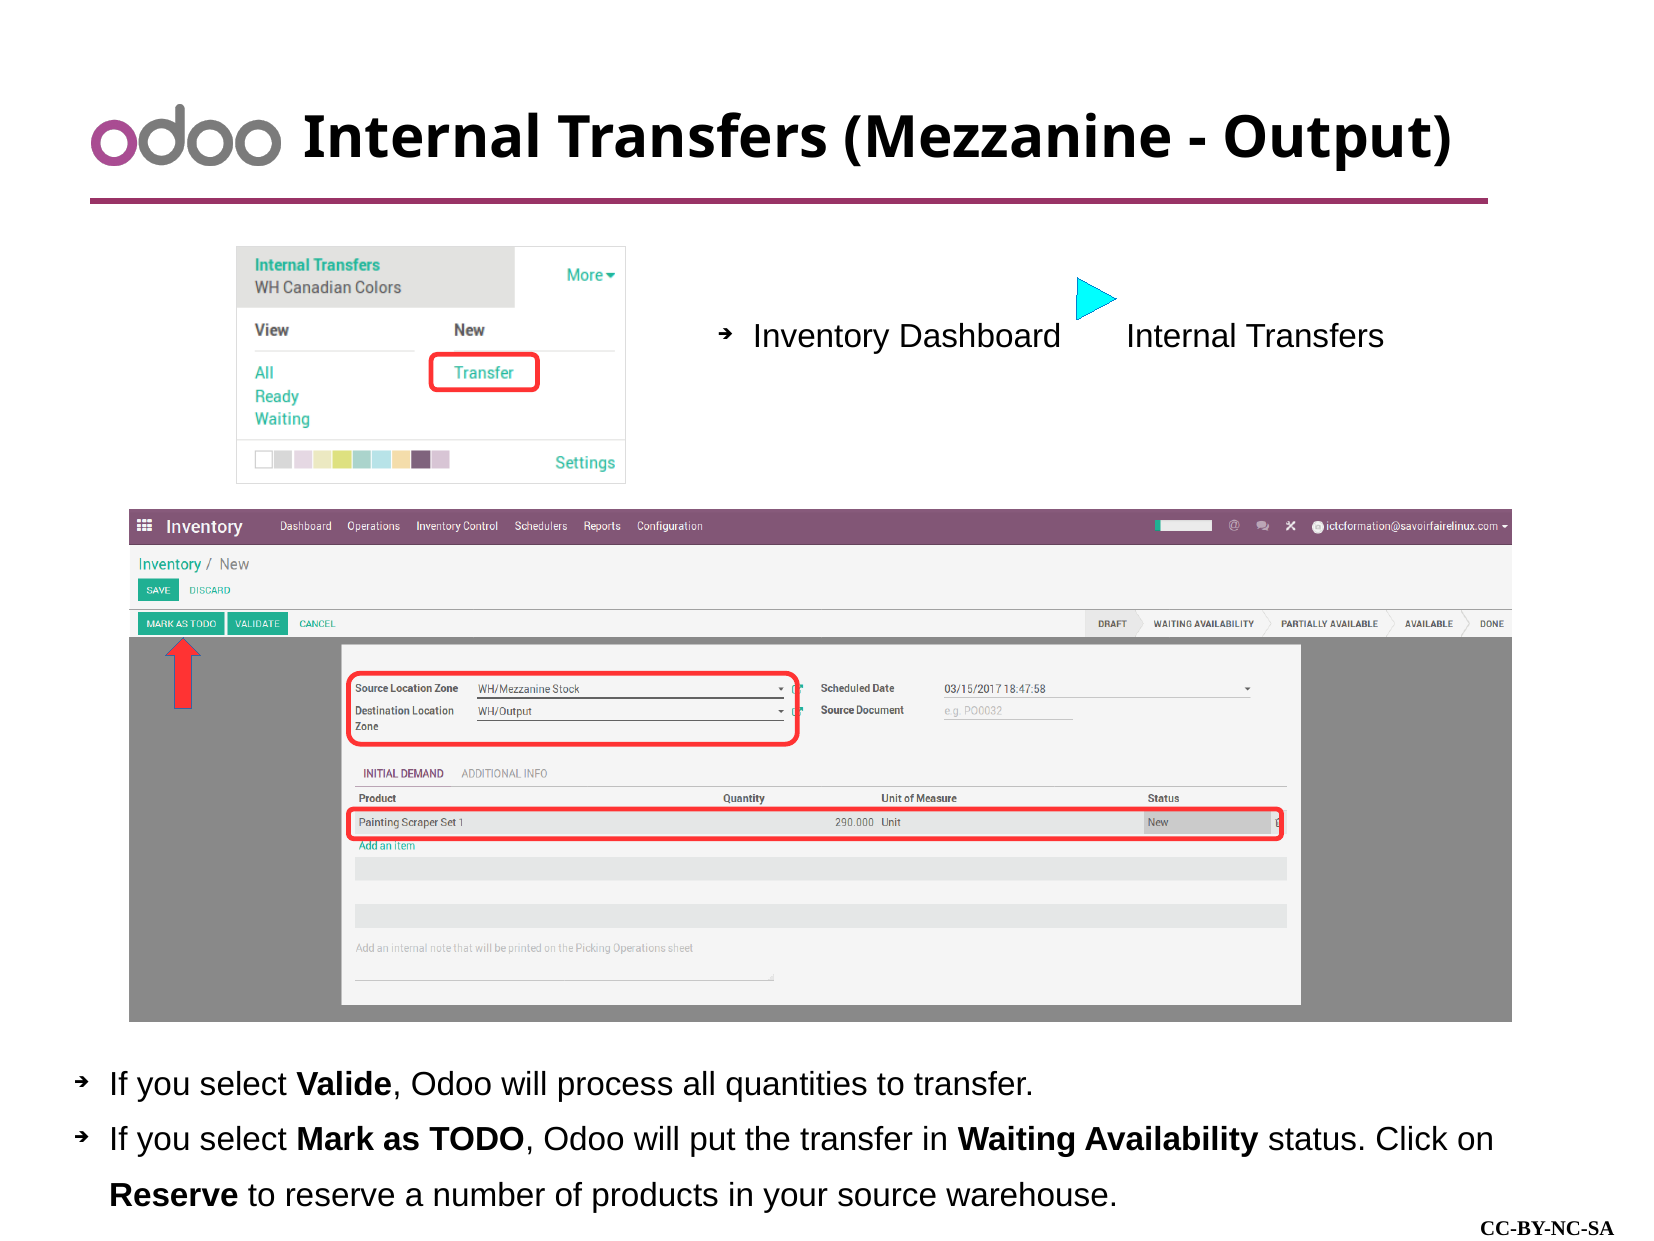

# Internal Transfers (Mezzanine - Output)
Inventory Dashboard Internal Transfers
If you select Valide, Odoo will process all quantities to transfer.
If you select Mark as TODO, Odoo will put the transfer in Waiting Availability status. Click on Reserve to reserve a number of products in your source warehouse.